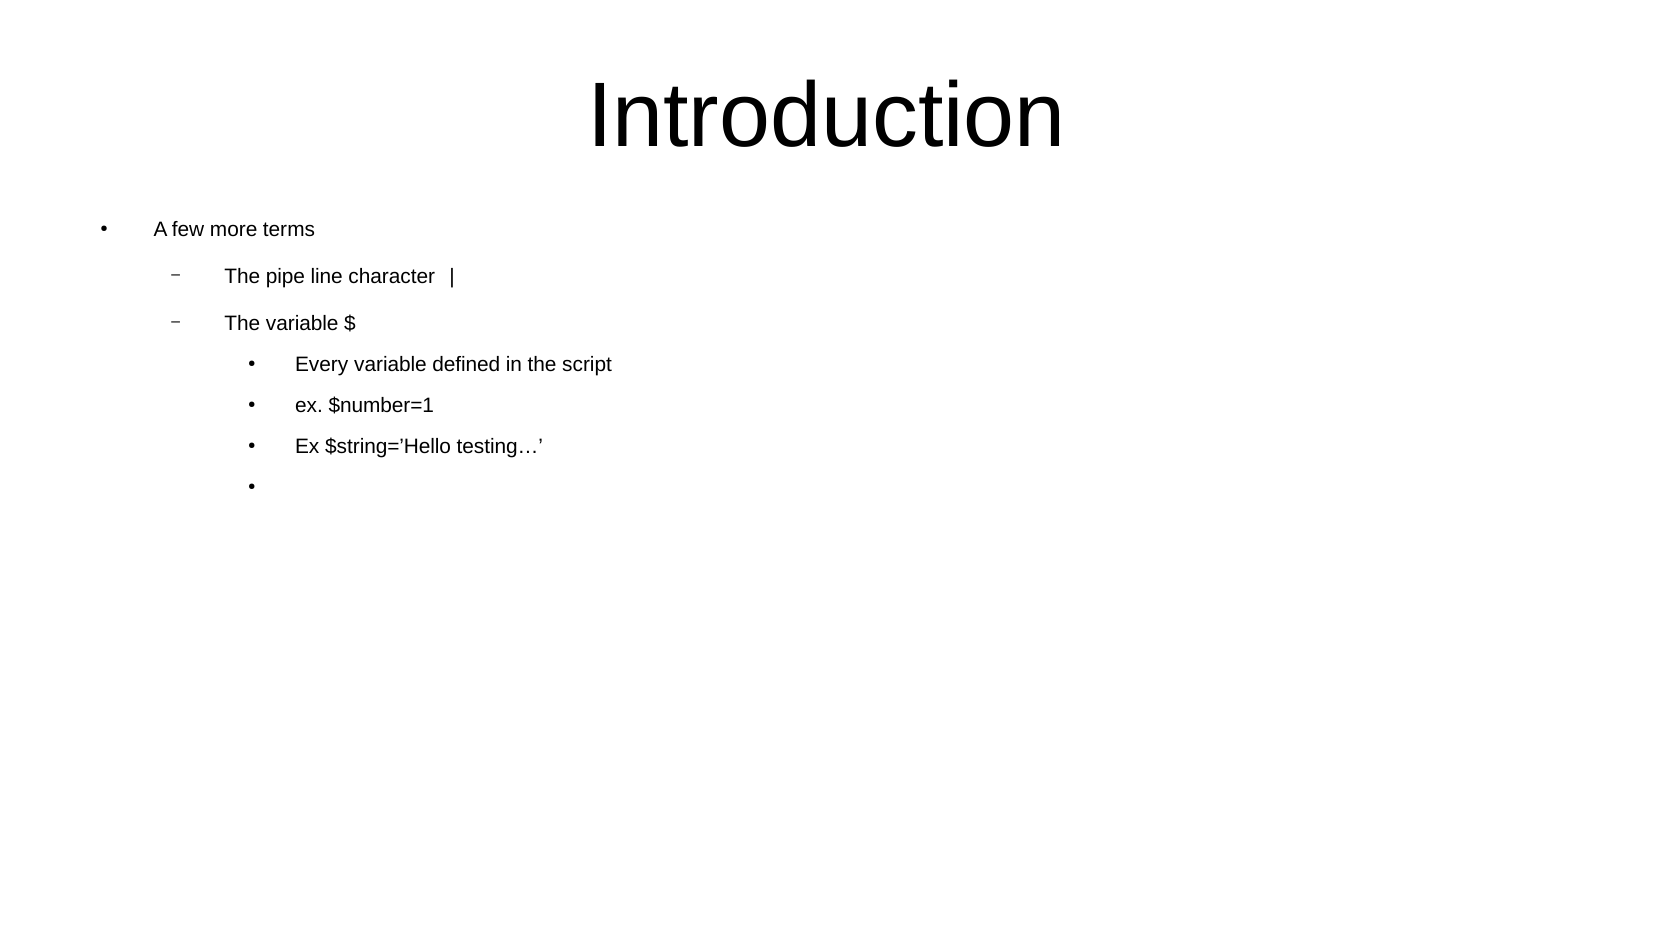

# Introduction
A few more terms
The pipe line character 	|
The variable $
Every variable defined in the script
ex. $number=1
Ex $string=’Hello testing…’